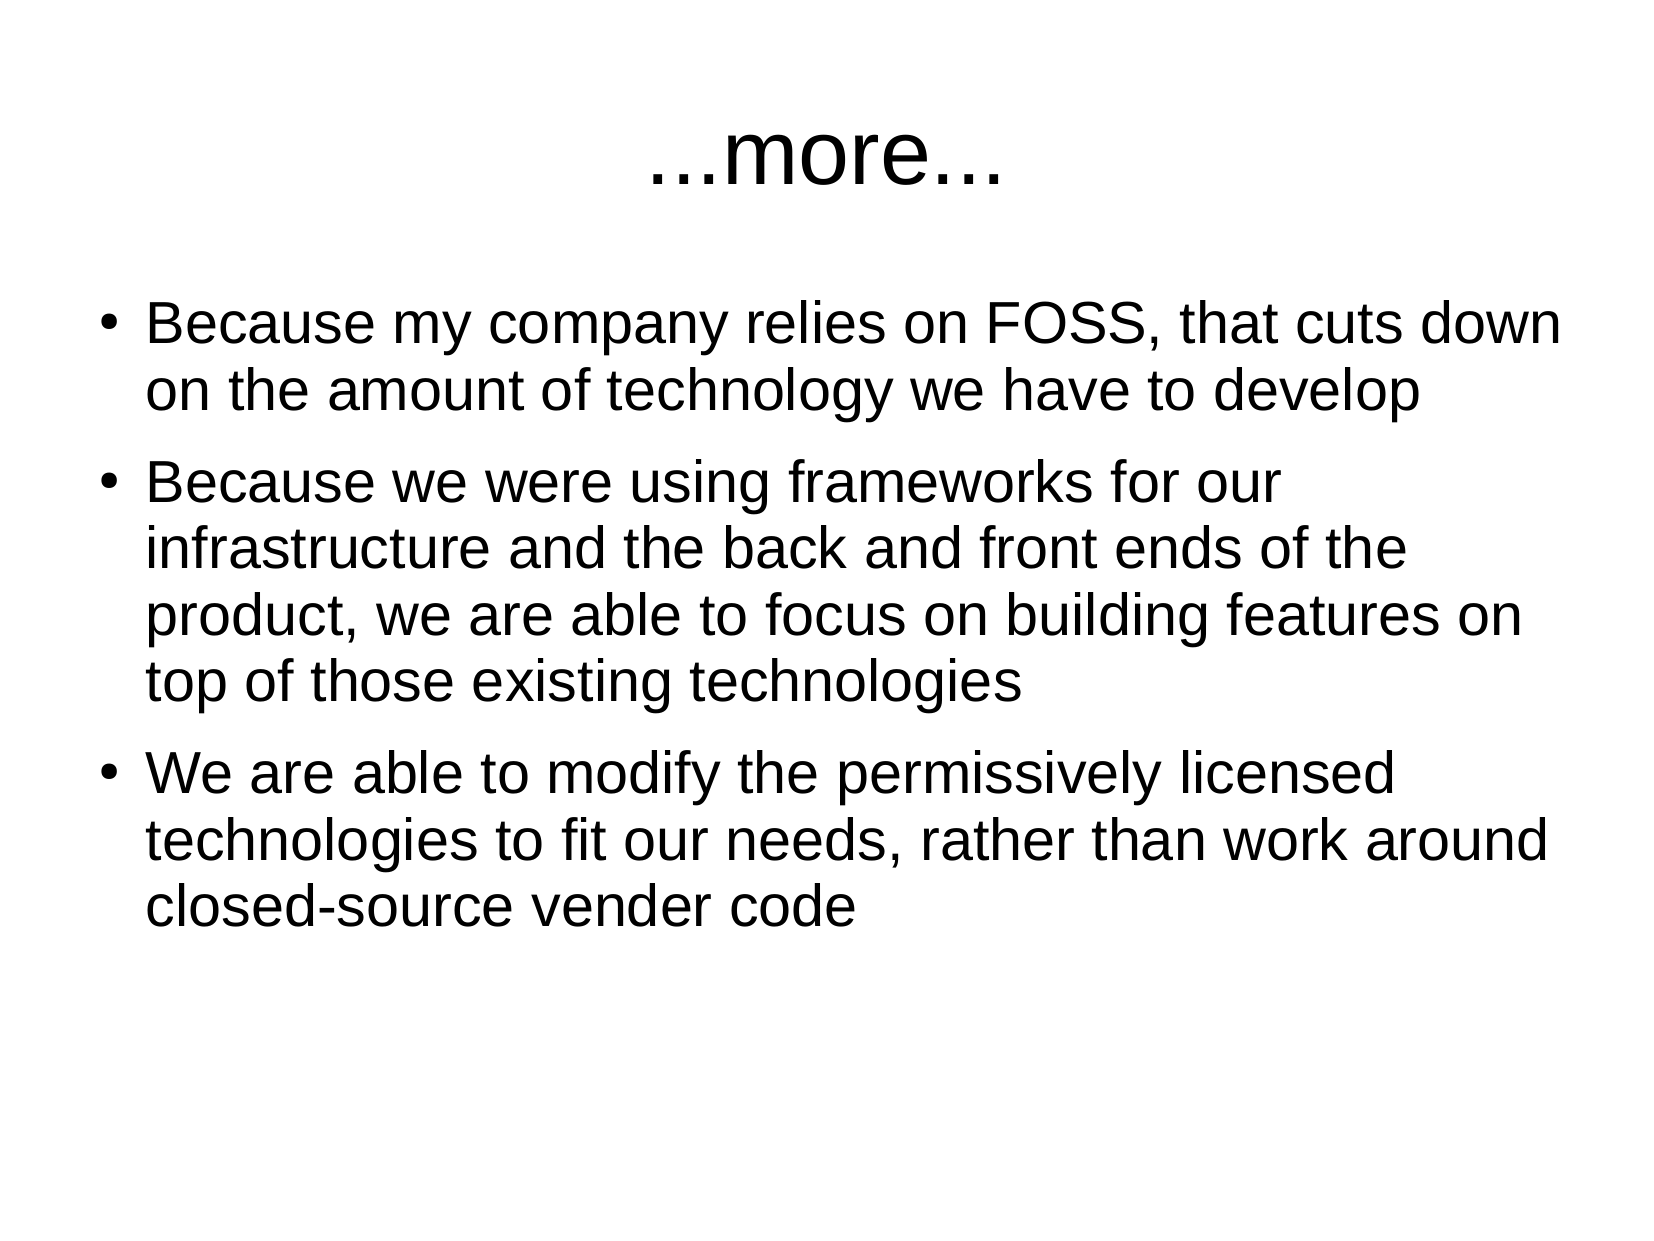

# ...more...
Because my company relies on FOSS, that cuts down on the amount of technology we have to develop
Because we were using frameworks for our infrastructure and the back and front ends of the product, we are able to focus on building features on top of those existing technologies
We are able to modify the permissively licensed technologies to fit our needs, rather than work around closed-source vender code